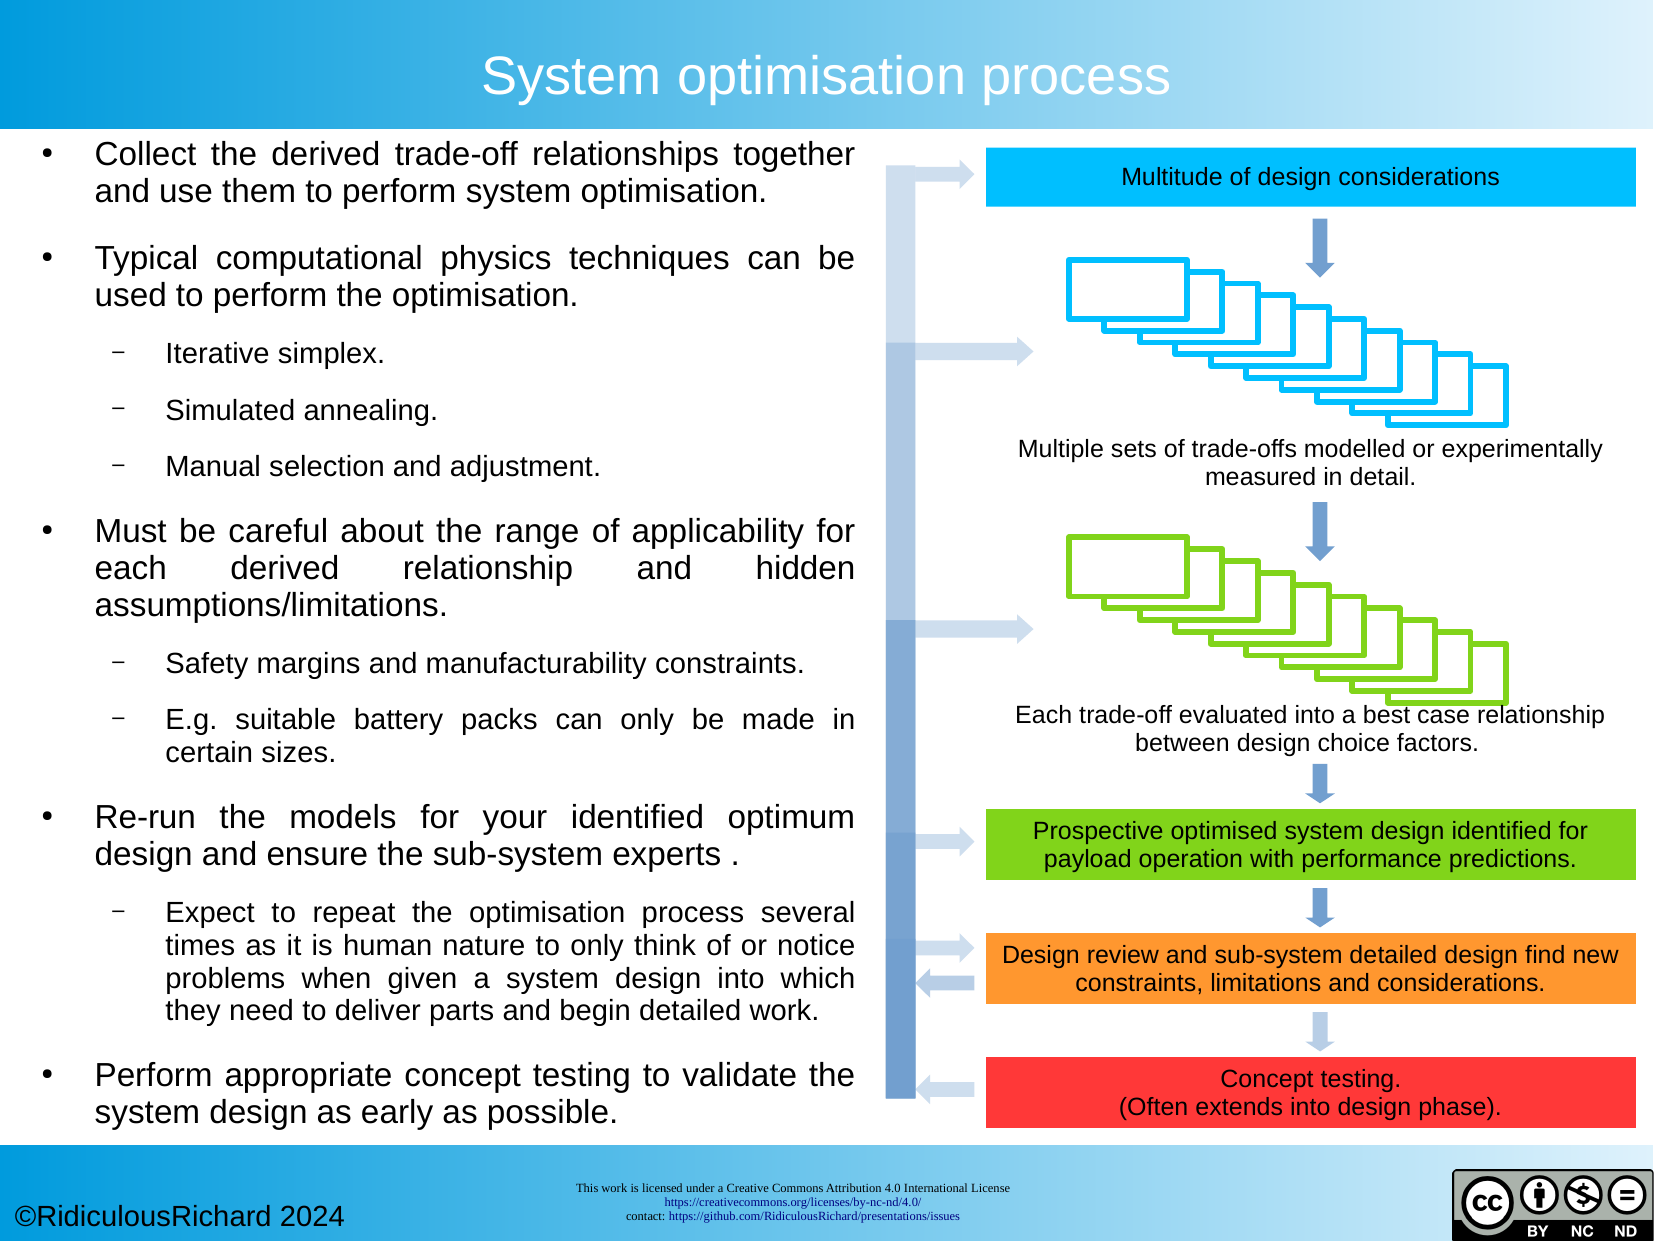

# System optimisation process
Collect the derived trade-off relationships together and use them to perform system optimisation.
Typical computational physics techniques can be used to perform the optimisation.
Iterative simplex.
Simulated annealing.
Manual selection and adjustment.
Must be careful about the range of applicability for each derived relationship and hidden assumptions/limitations.
Safety margins and manufacturability constraints.
E.g. suitable battery packs can only be made in certain sizes.
Re-run the models for your identified optimum design and ensure the sub-system experts .
Expect to repeat the optimisation process several times as it is human nature to only think of or notice problems when given a system design into which they need to deliver parts and begin detailed work.
Perform appropriate concept testing to validate the system design as early as possible.
Multitude of design considerations
Multiple sets of trade-offs modelled or experimentally measured in detail.
Each trade-off evaluated into a best case relationship between design choice factors.
Prospective optimised system design identified for payload operation with performance predictions.
Design review and sub-system detailed design find new constraints, limitations and considerations.
Concept testing.
(Often extends into design phase).